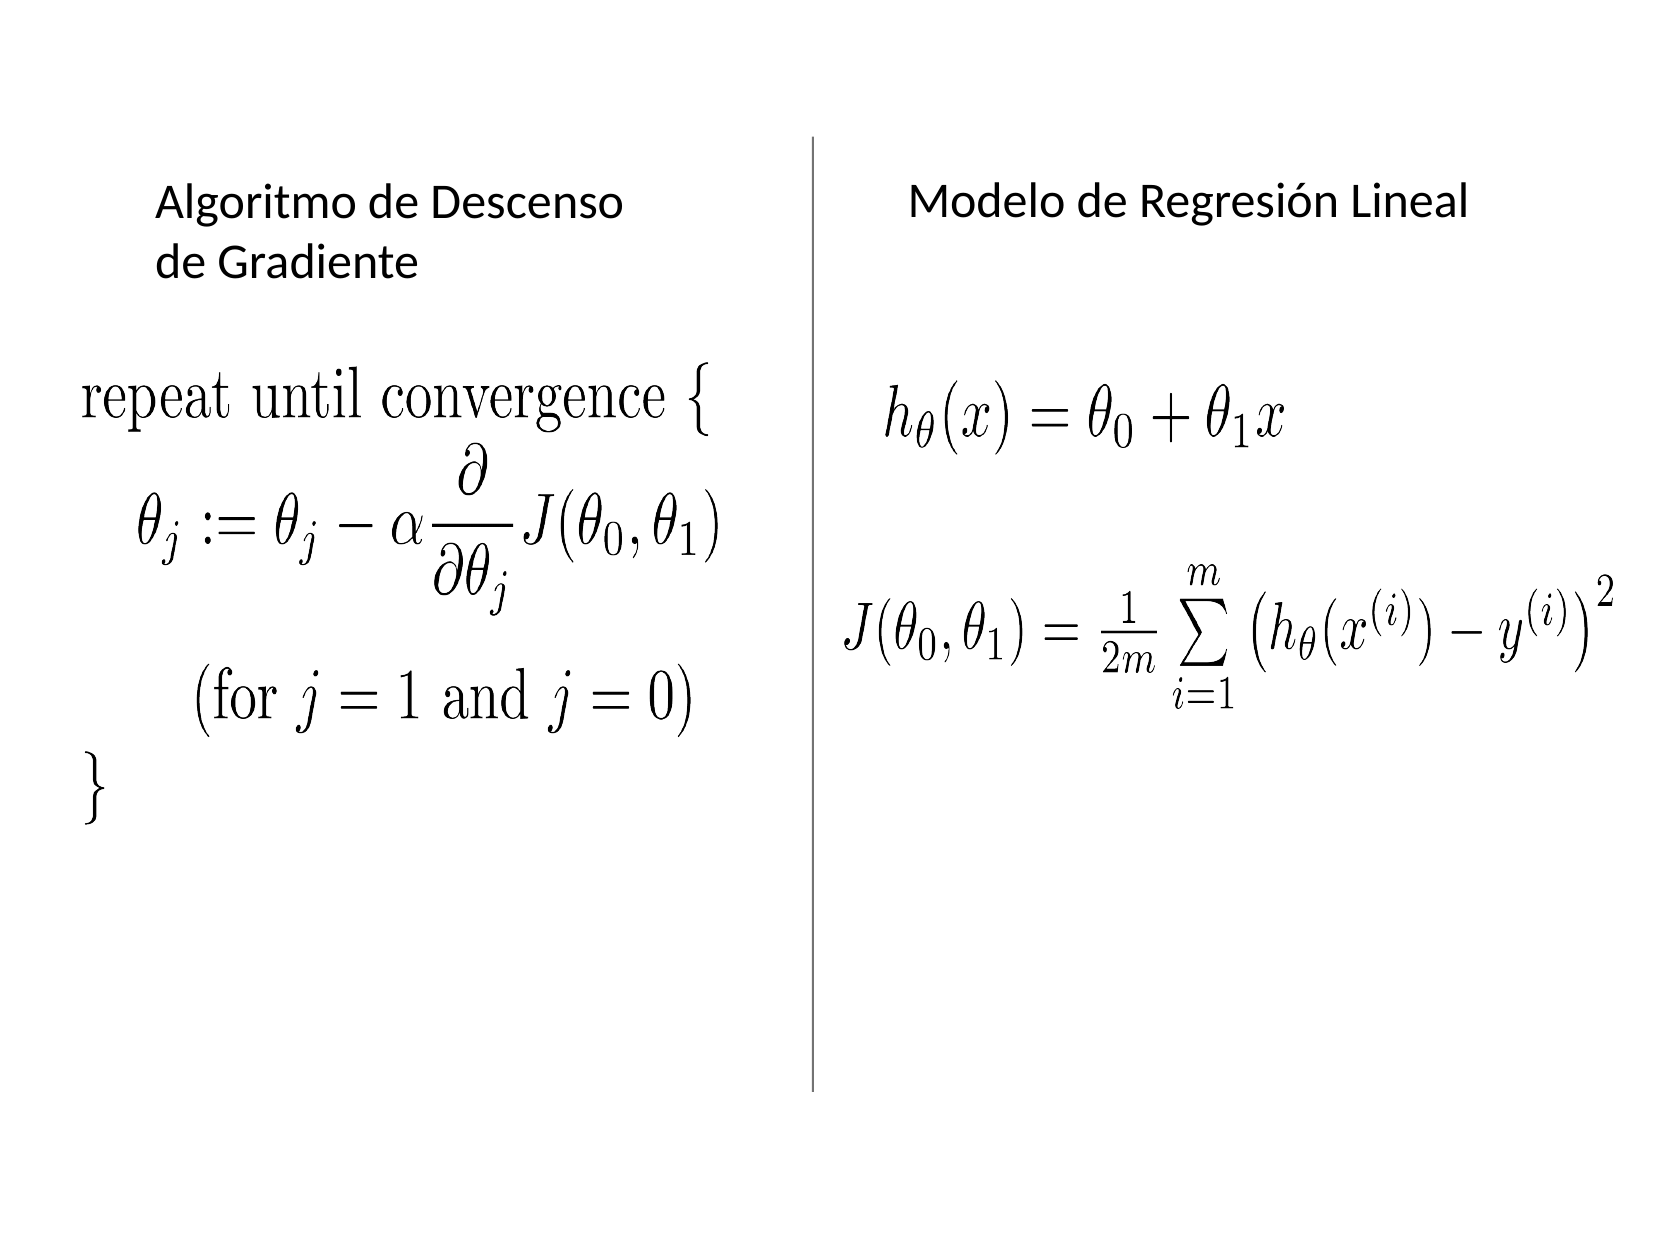

Modelo de Regresión Lineal
Algoritmo de Descenso
de Gradiente